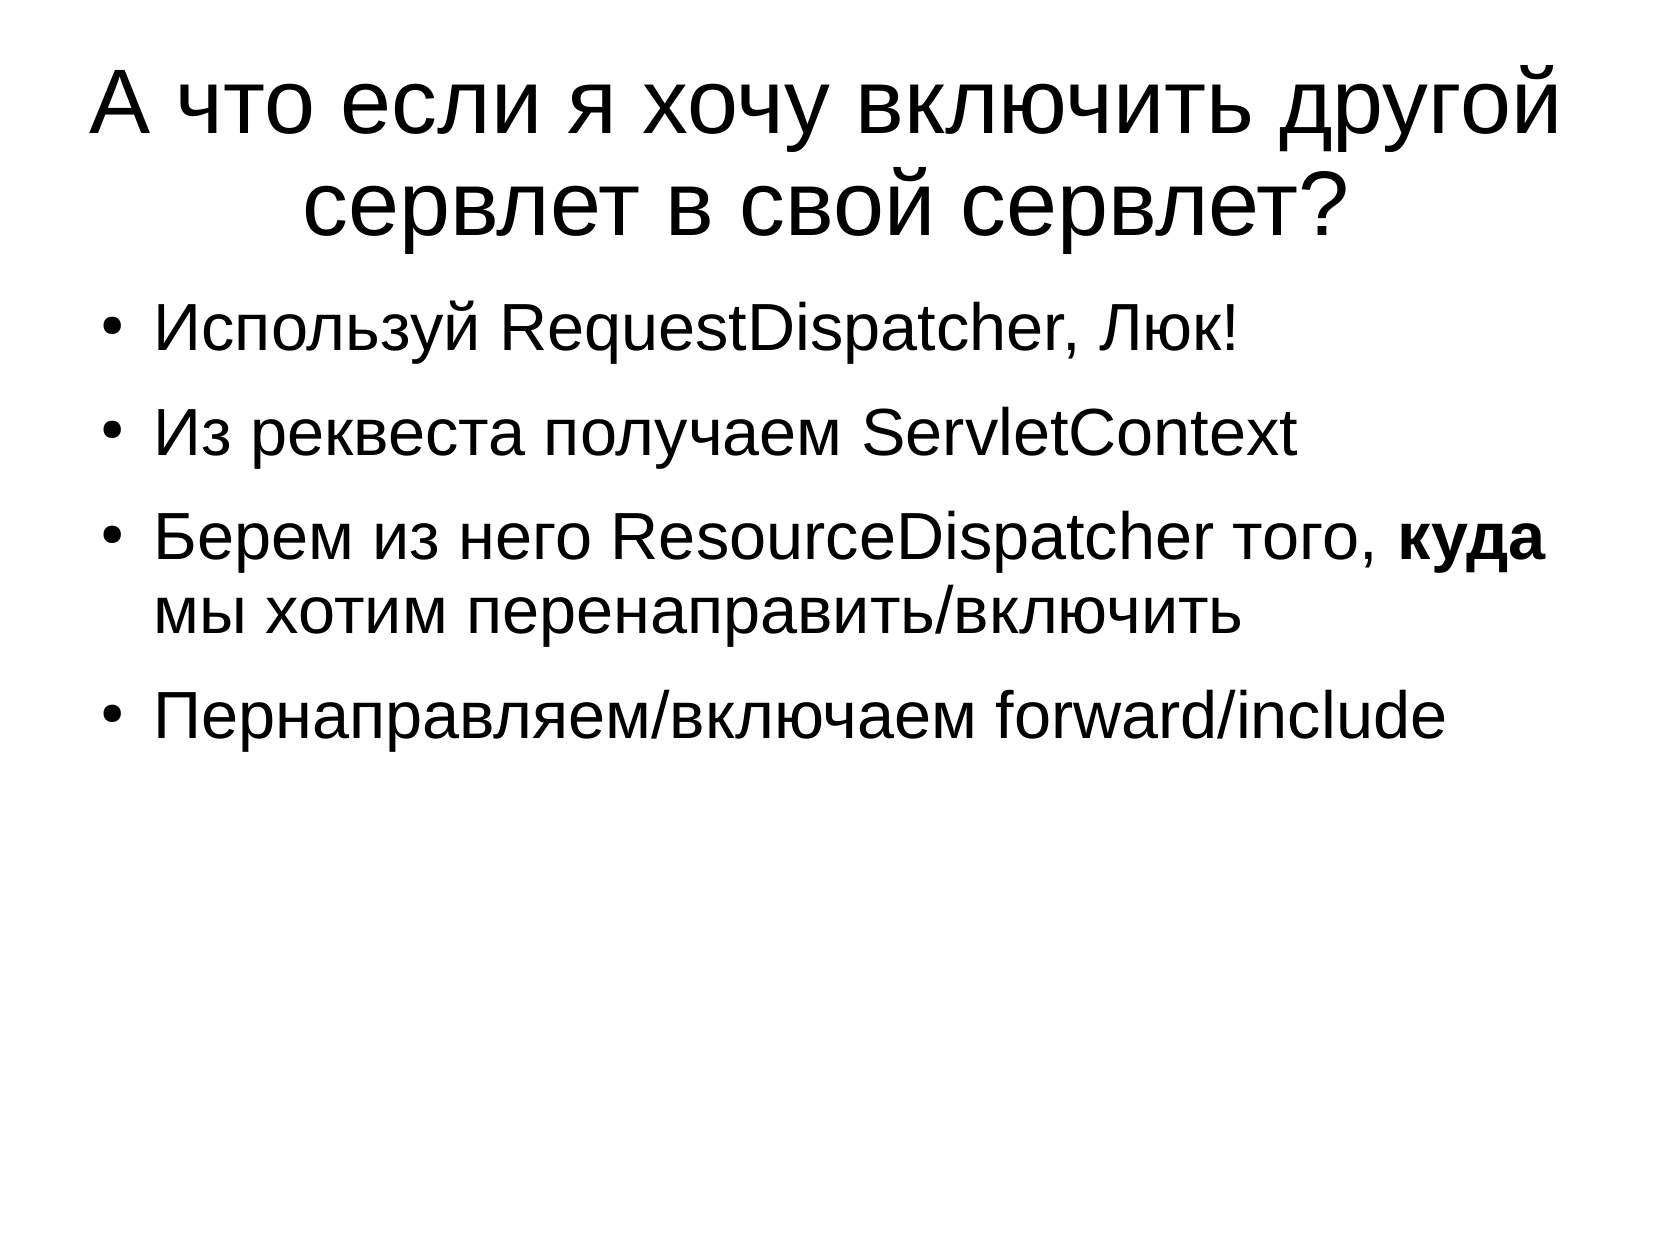

# А что если я хочу включить другой сервлет в свой сервлет?
Используй RequestDispatcher, Люк!
Из реквеста получаем ServletContext
Берем из него ResourceDispatcher того, куда мы хотим перенаправить/включить
Пернаправляем/включаем forward/include